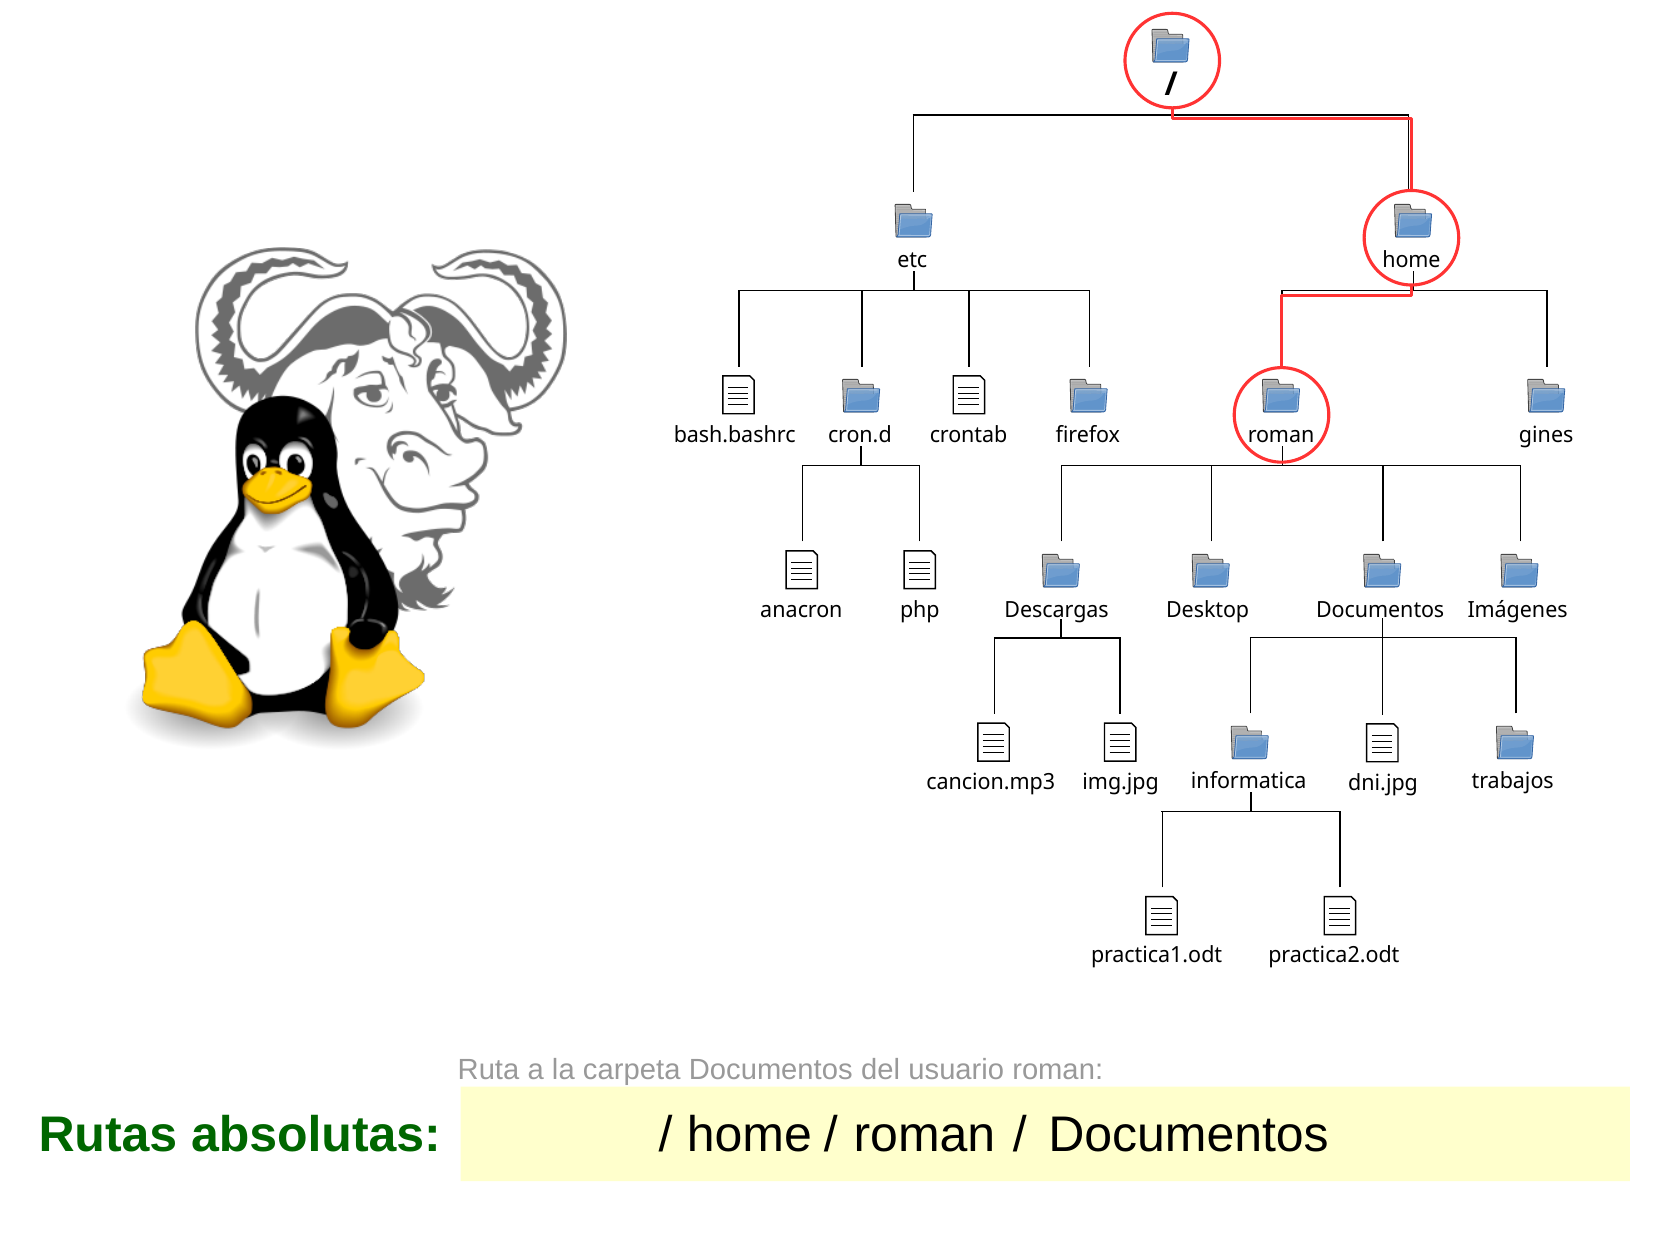

Ruta a la carpeta Documentos del usuario roman:
/
home
/
/
Rutas absolutas:
roman
Documentos